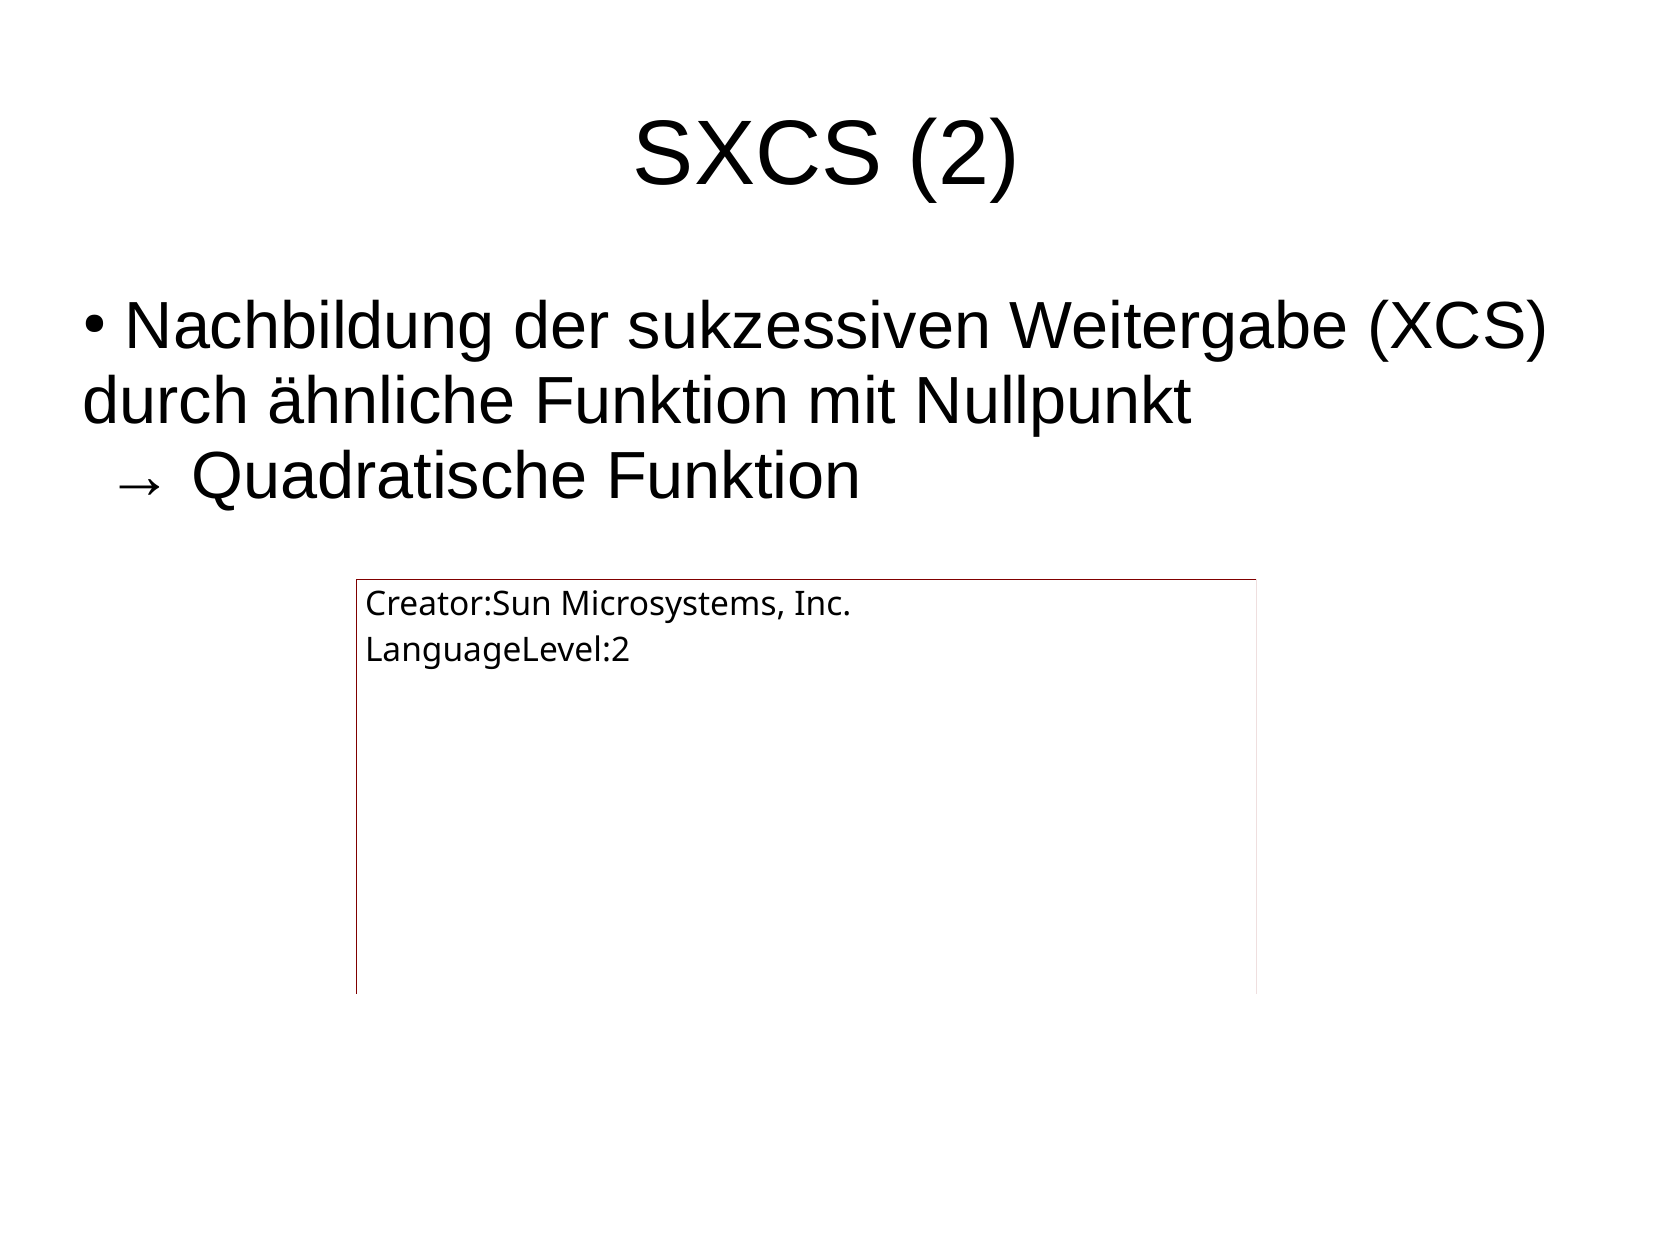

# SXCS (2)
 Nachbildung der sukzessiven Weitergabe (XCS) durch ähnliche Funktion mit Nullpunkt
→ Quadratische Funktion